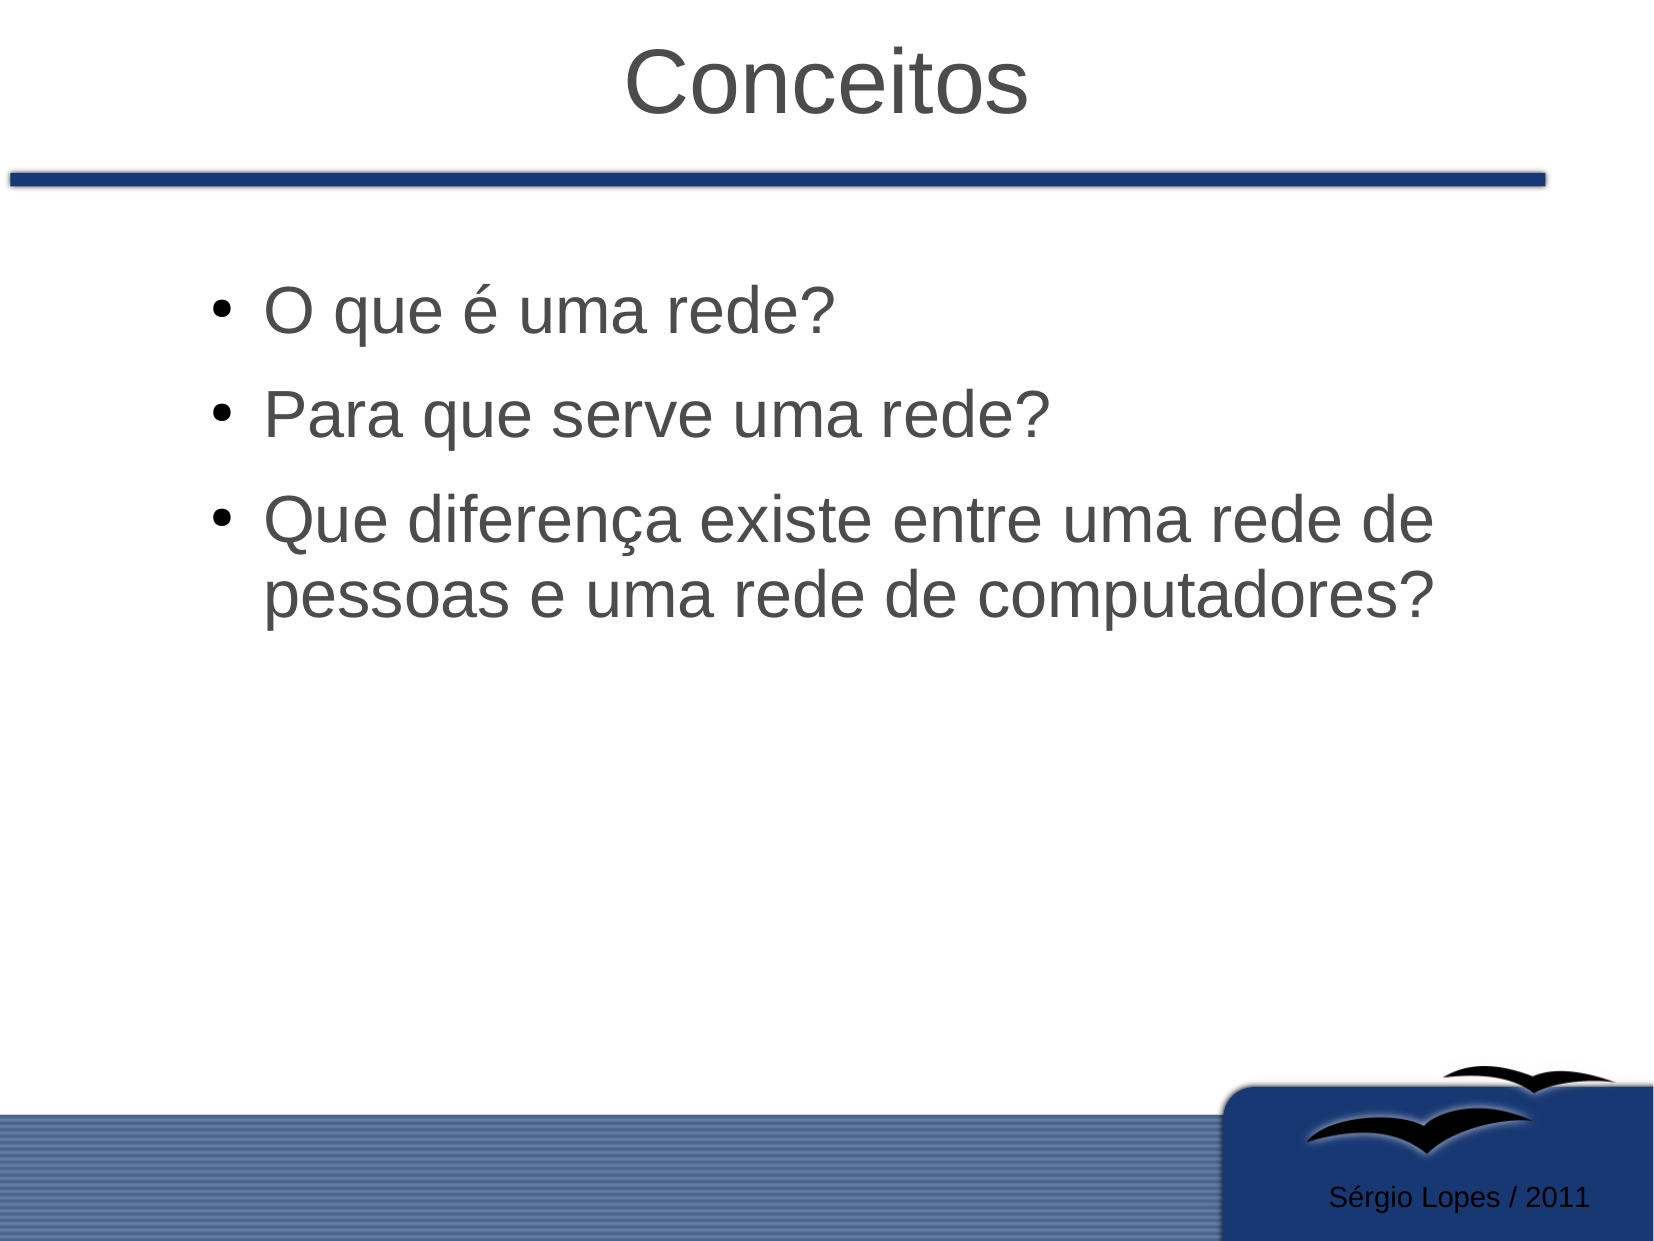

# Conceitos
O que é uma rede?
Para que serve uma rede?
Que diferença existe entre uma rede de pessoas e uma rede de computadores?
Sérgio Lopes / 2011